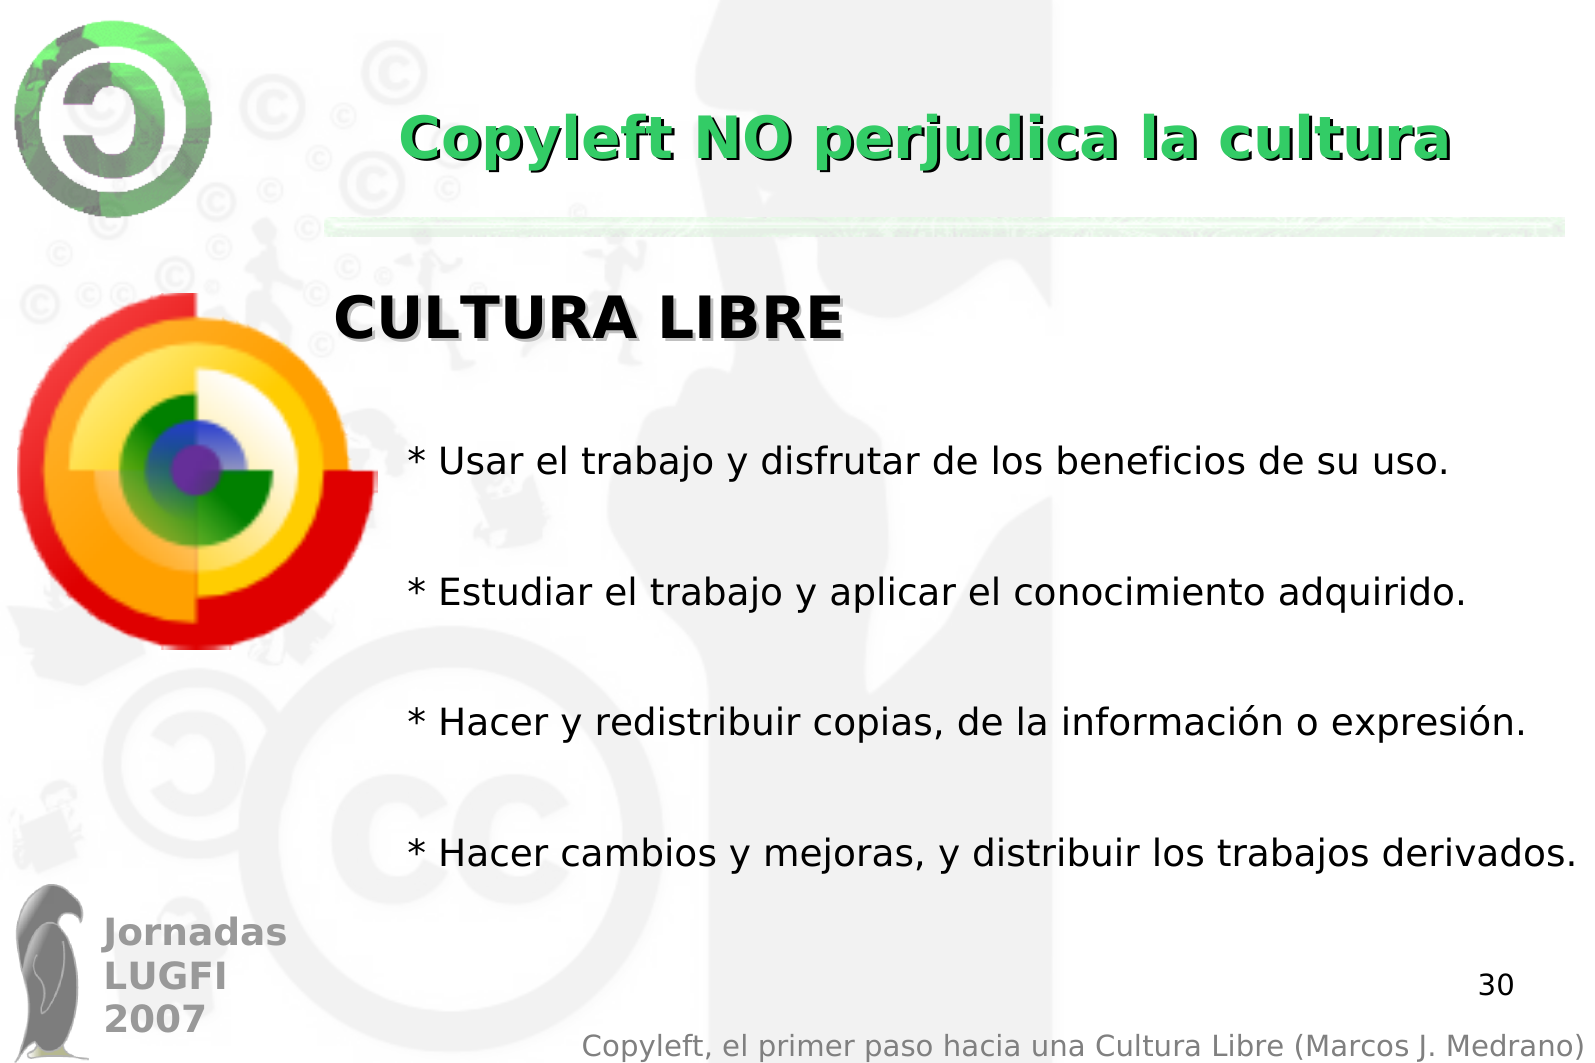

Copyleft NO perjudica la cultura
CULTURA LIBRE
	* Usar el trabajo y disfrutar de los beneficios de su uso.
	* Estudiar el trabajo y aplicar el conocimiento adquirido.
	* Hacer y redistribuir copias, de la información o expresión.
	* Hacer cambios y mejoras, y distribuir los trabajos derivados.
30